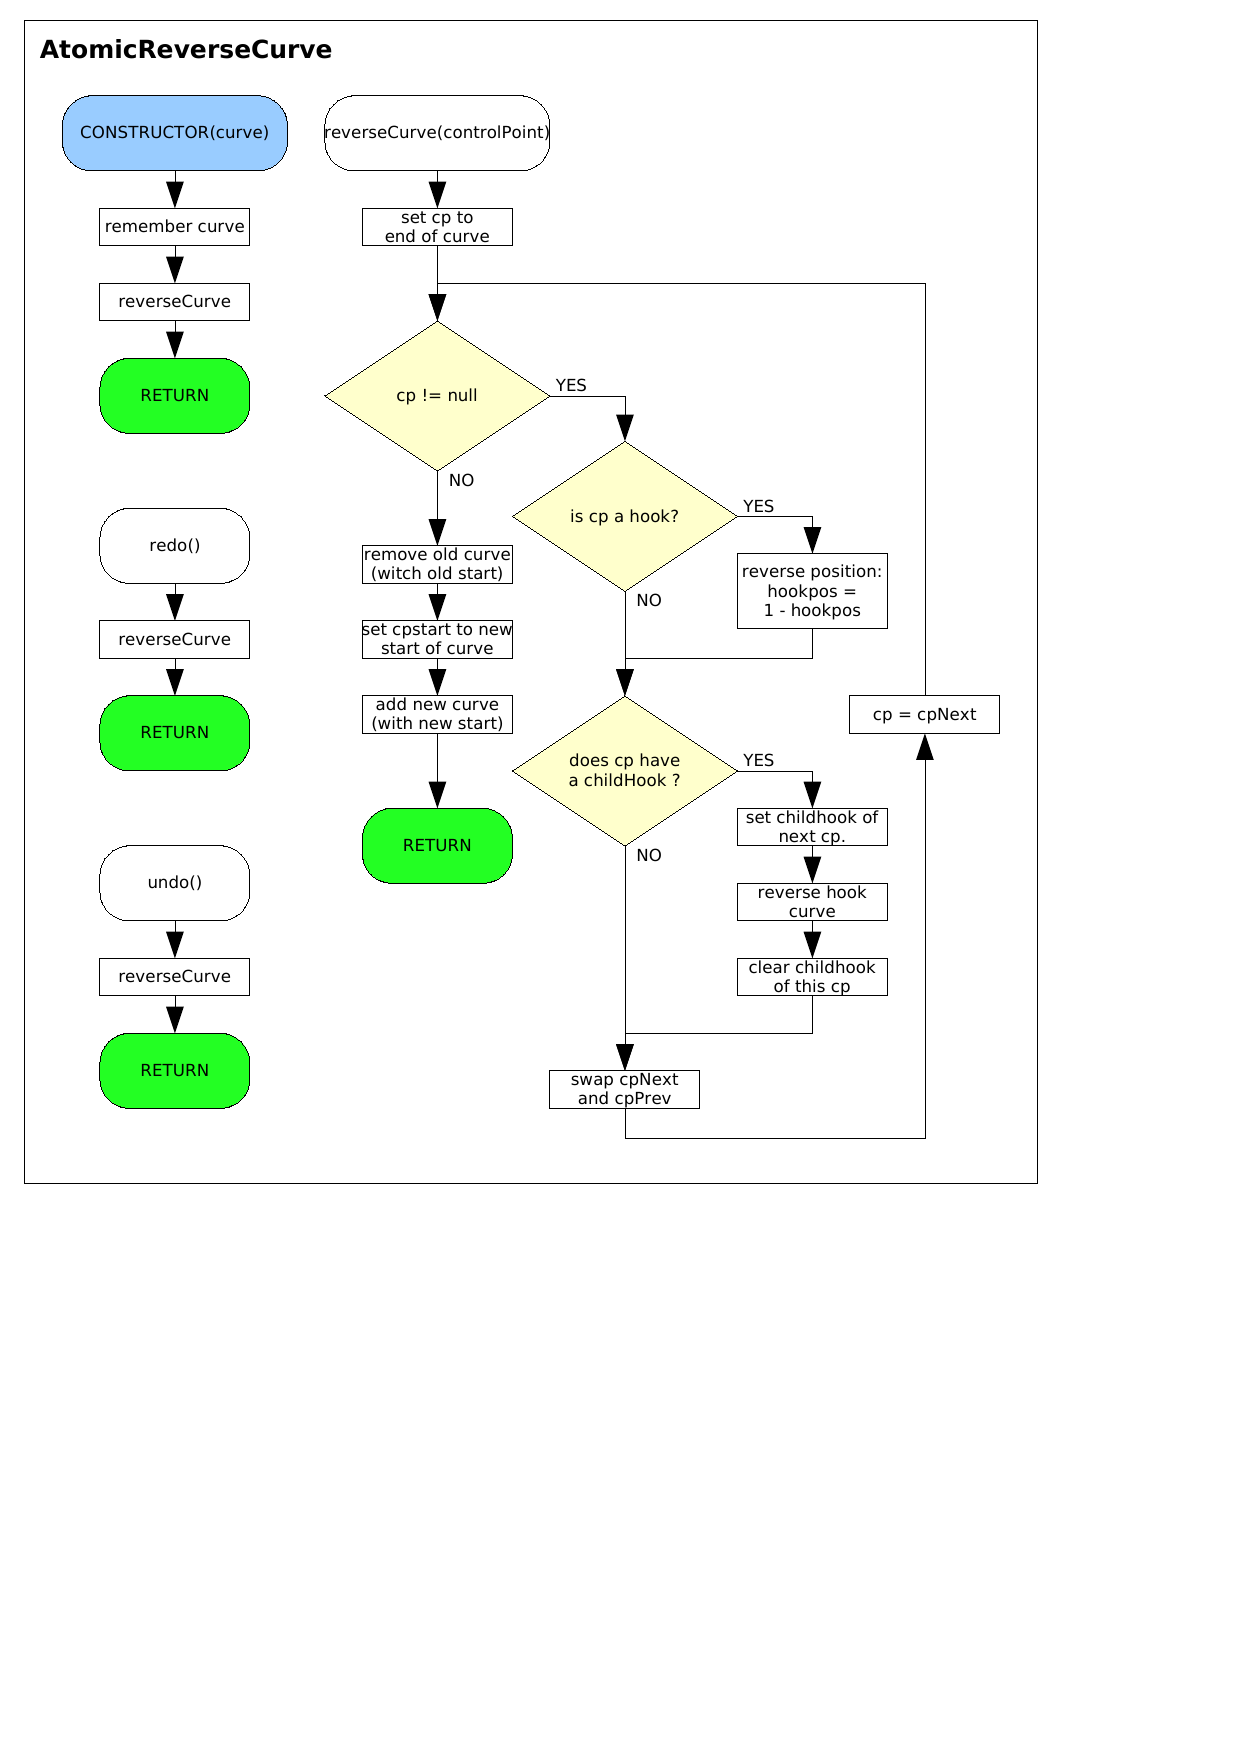

AtomicReverseCurve
CONSTRUCTOR(curve)
reverseCurve(controlPoint)
remember curve
set cp to
end of curve
reverseCurve
cp != null
RETURN
YES
is cp a hook?
NO
YES
redo()
remove old curve
(witch old start)
reverse position:
hookpos =
1 - hookpos
NO
reverseCurve
set cpstart to new
start of curve
RETURN
add new curve
(with new start)
does cp have
a childHook ?
cp = cpNext
YES
RETURN
set childhook of
next cp.
undo()
NO
reverse hook
curve
reverseCurve
clear childhook
of this cp
RETURN
swap cpNext
and cpPrev